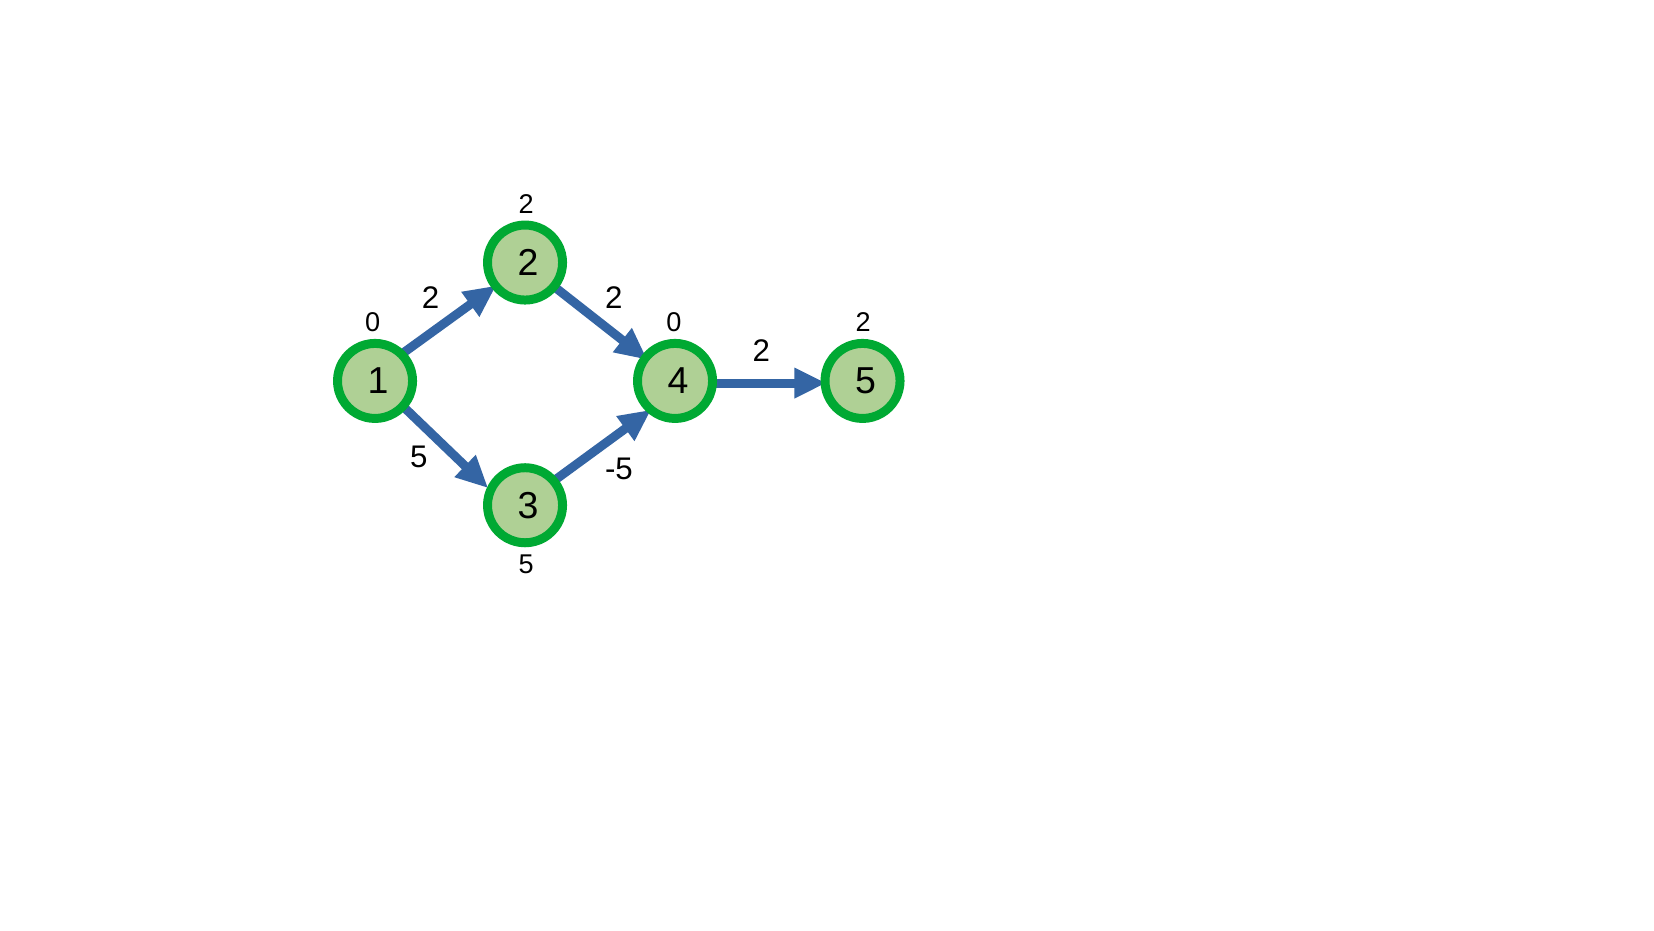

2
2
2
2
0
0
2
2
1
4
5
5
-5
3
5